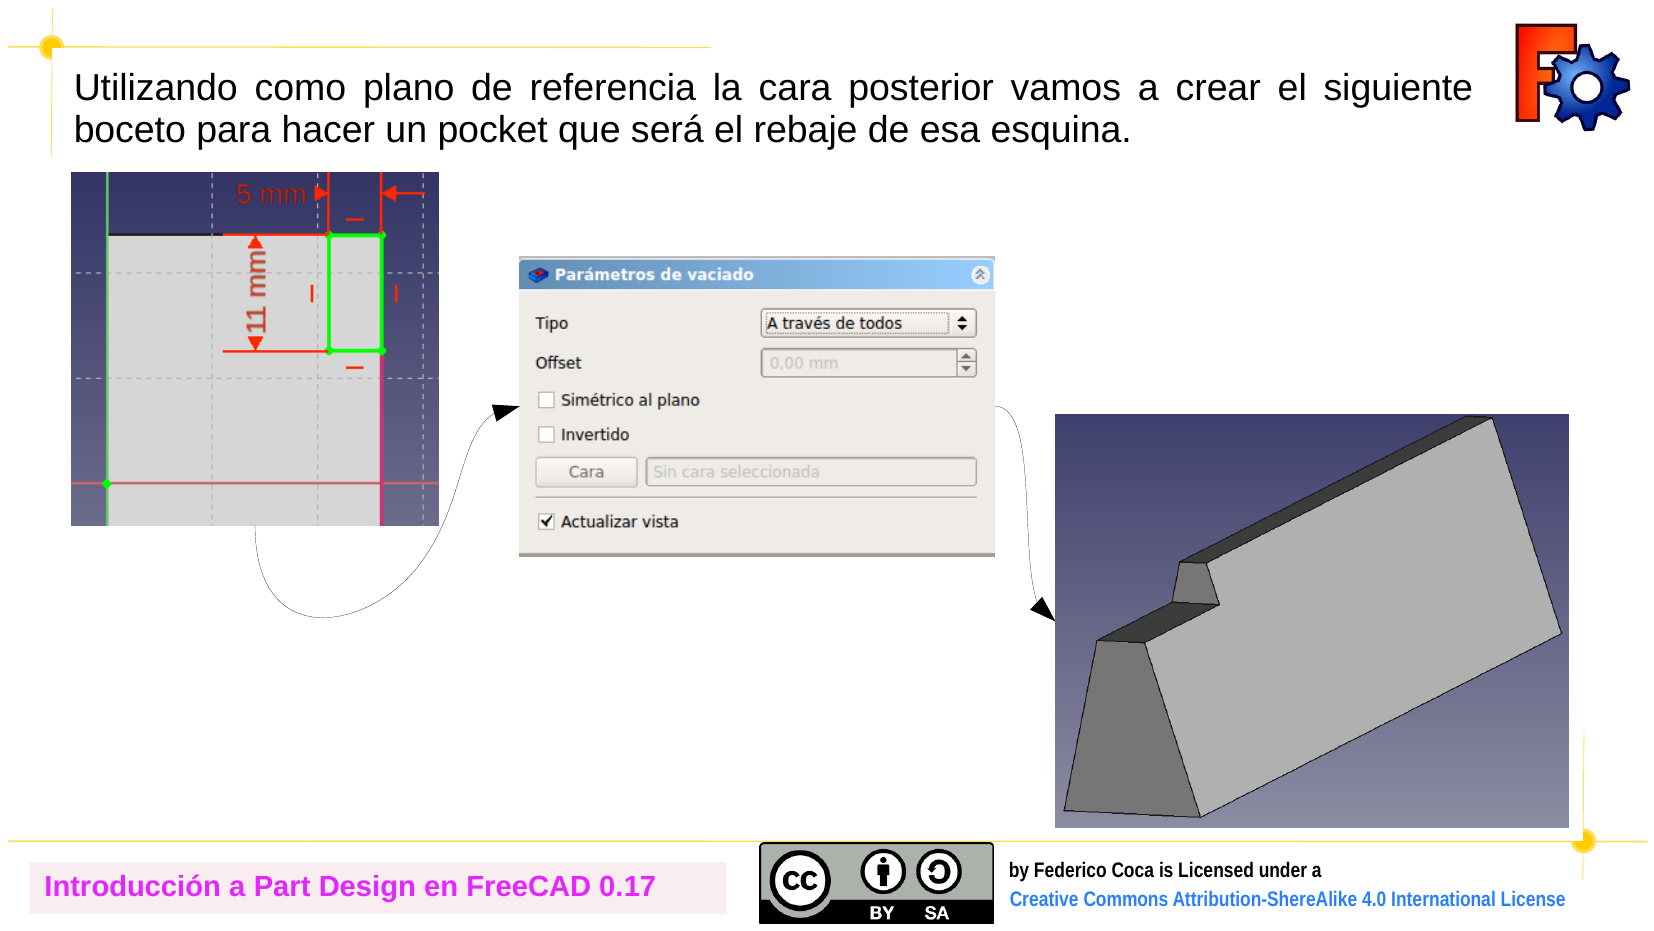

Utilizando como plano de referencia la cara posterior vamos a crear el siguiente boceto para hacer un pocket que será el rebaje de esa esquina.
Introducción a Part Design en FreeCAD 0.17